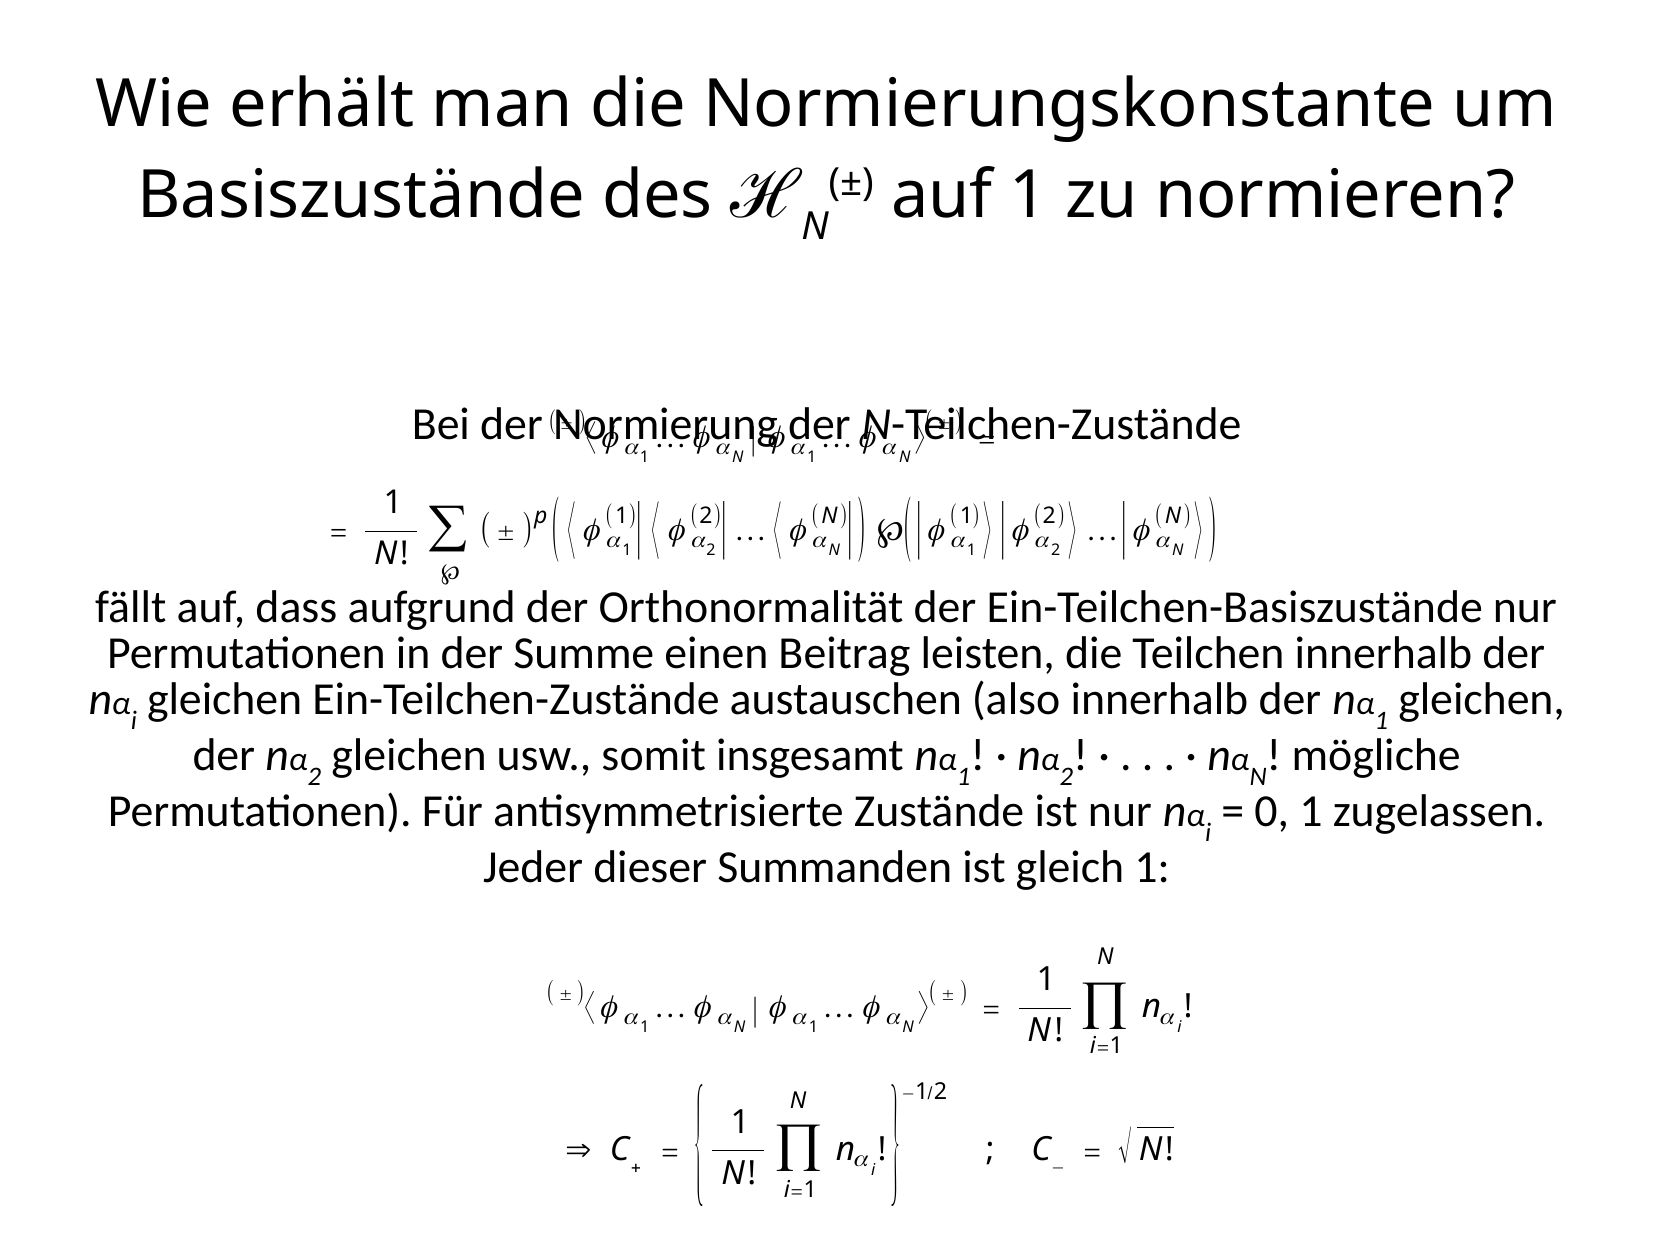

# Wie erhält man die Normierungskonstante um Basiszustände des ℋN(±) auf 1 zu normieren?
Bei der Normierung der N-Teilchen-Zustände
fällt auf, dass aufgrund der Orthonormalität der Ein-Teilchen-Basiszustände nur Permutationen in der Summe einen Beitrag leisten, die Teilchen innerhalb der nαi gleichen Ein-Teilchen-Zustände austauschen (also innerhalb der nα1 gleichen, der nα2 gleichen usw., somit insgesamt nα1! · nα2! · . . . · nαN! mögliche Permutationen). Für antisymmetrisierte Zustände ist nur nαi = 0, 1 zugelassen. Jeder dieser Summanden ist gleich 1: